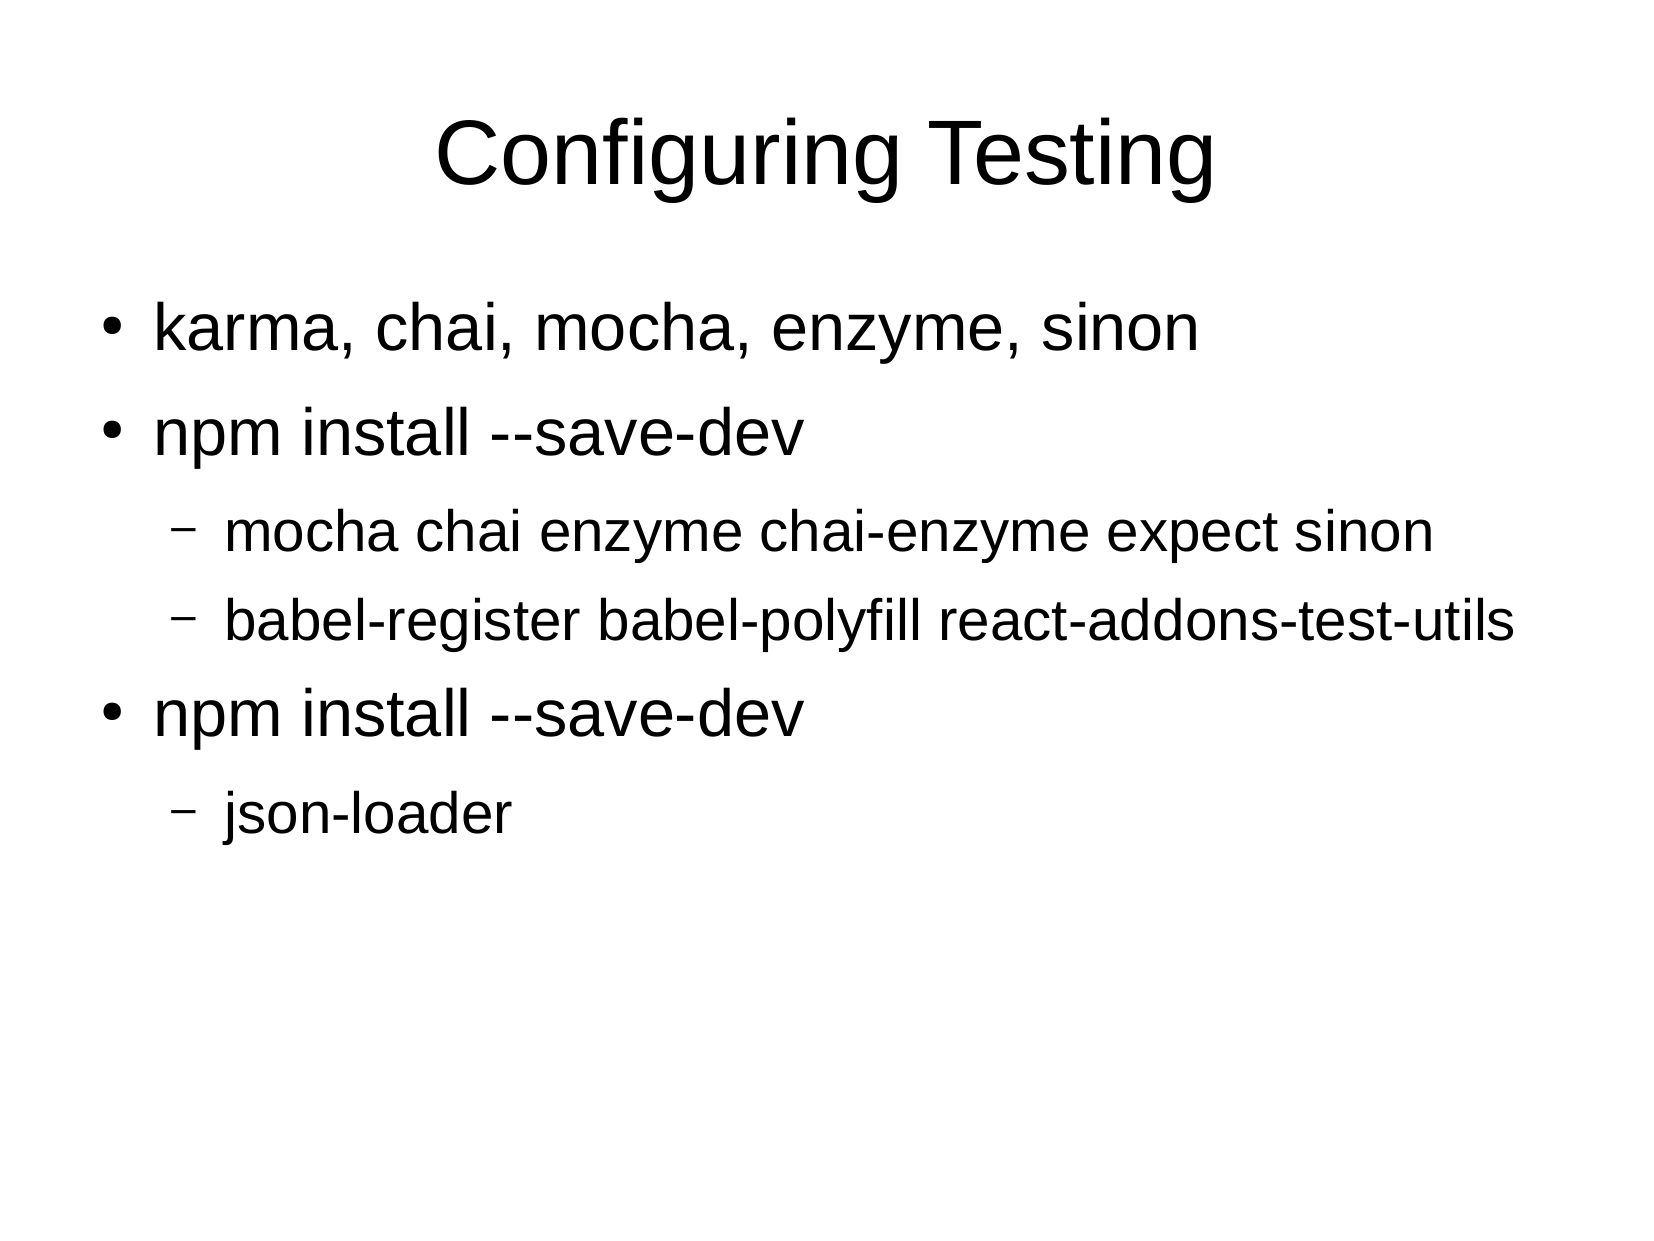

# Configuring Testing
karma, chai, mocha, enzyme, sinon
npm install --save-dev
mocha chai enzyme chai-enzyme expect sinon
babel-register babel-polyfill react-addons-test-utils
npm install --save-dev
json-loader